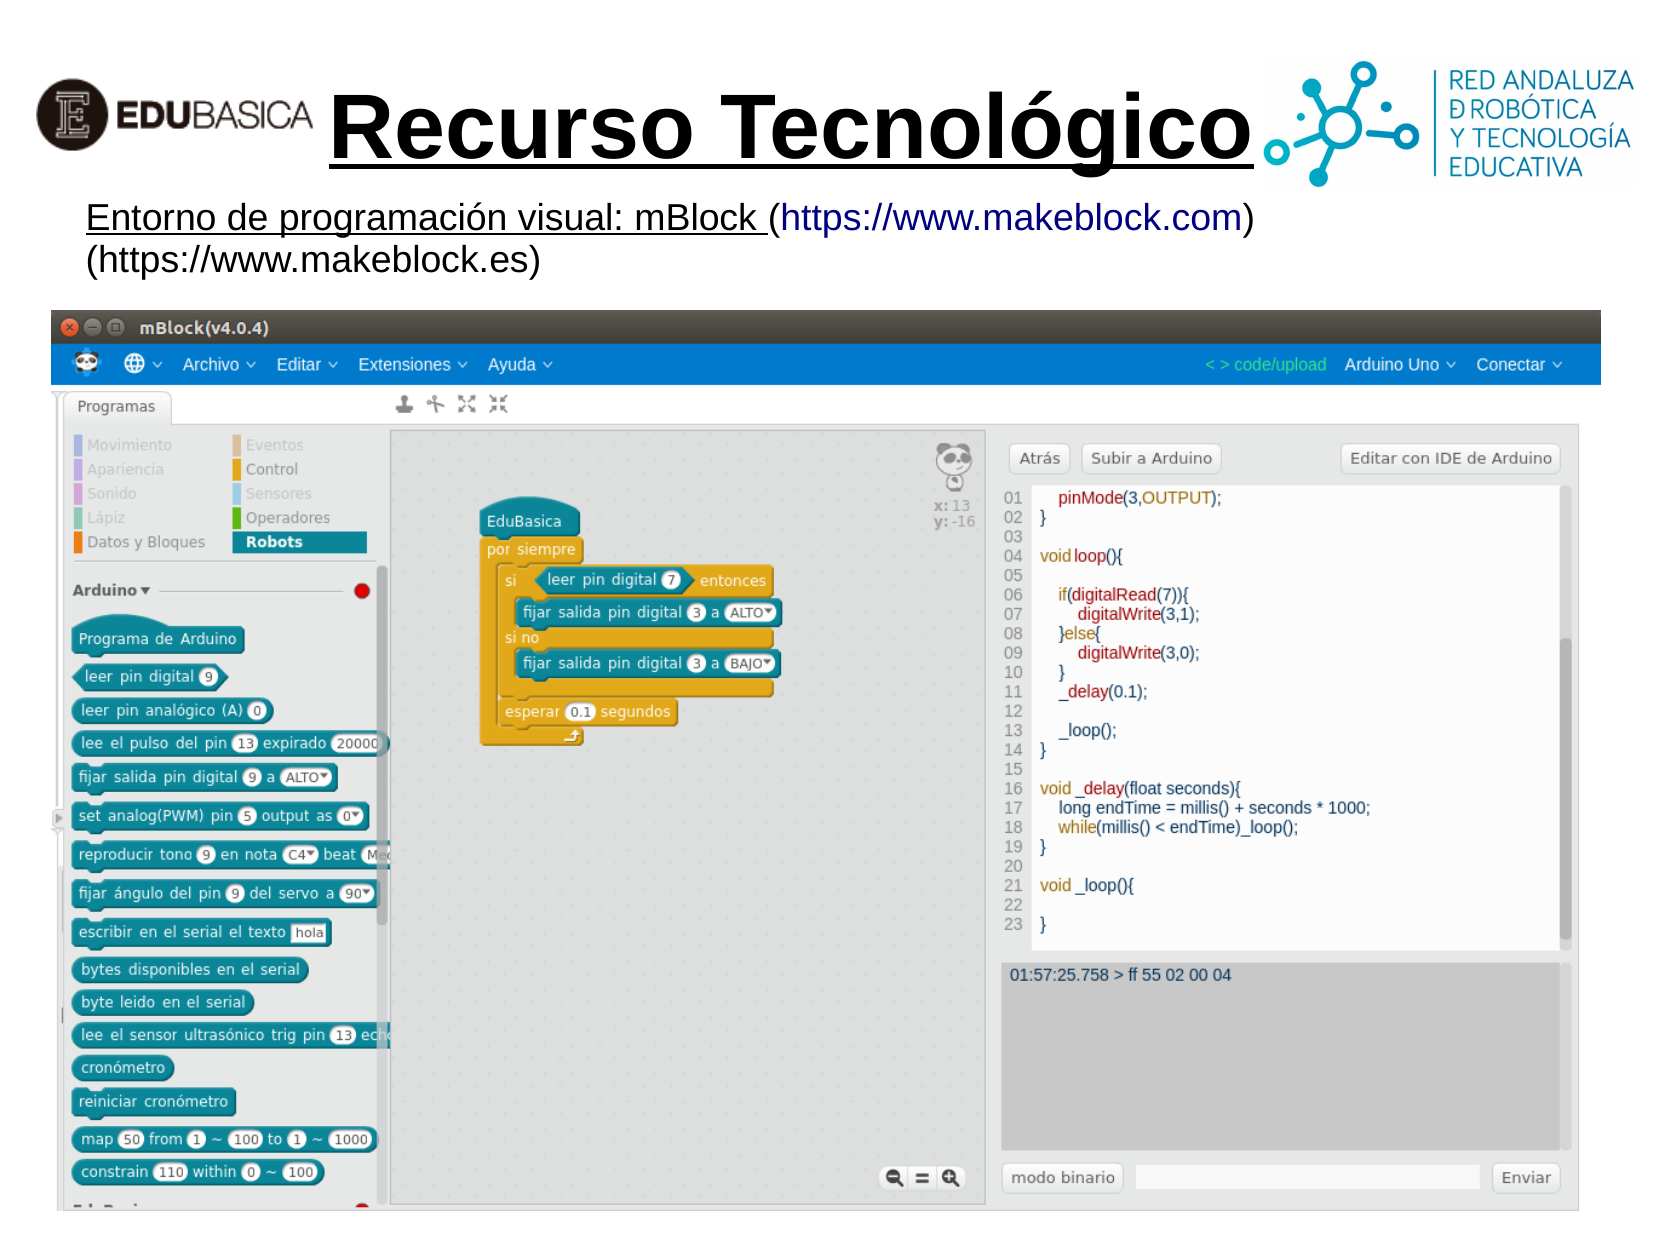

# Recurso Tecnológico
Entorno de programación visual: mBlock (https://www.makeblock.com)
(https://www.makeblock.es)